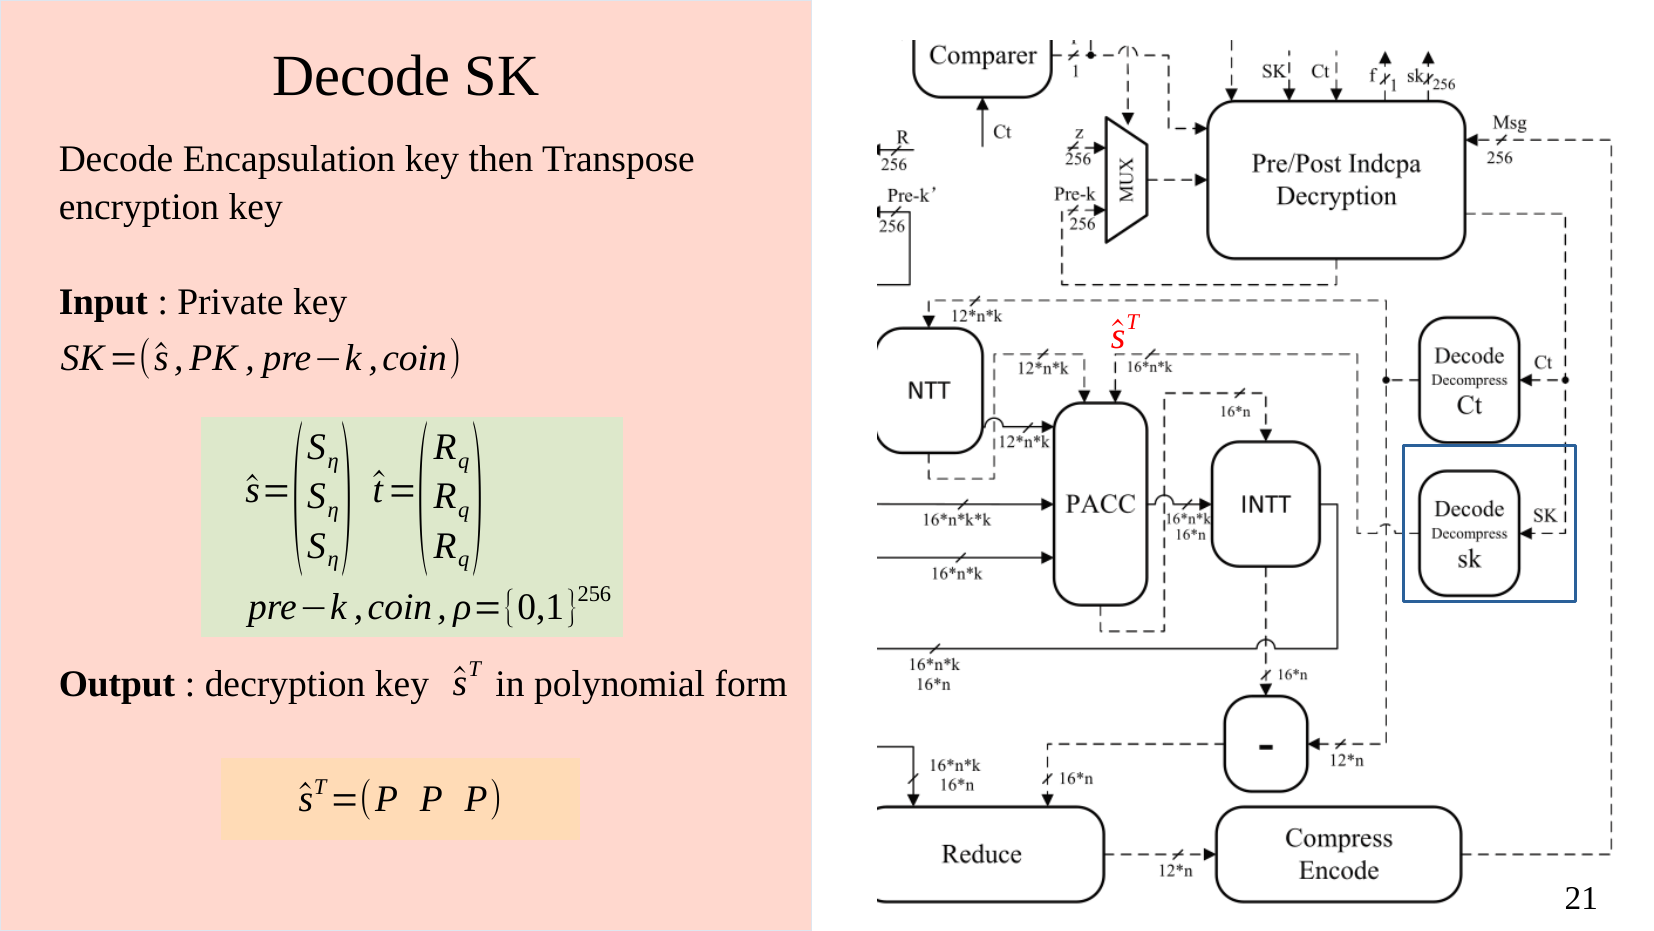

# Decode SK
Decode Encapsulation key then Transpose encryption key
Input : Private key
Output : decryption key in polynomial form
21